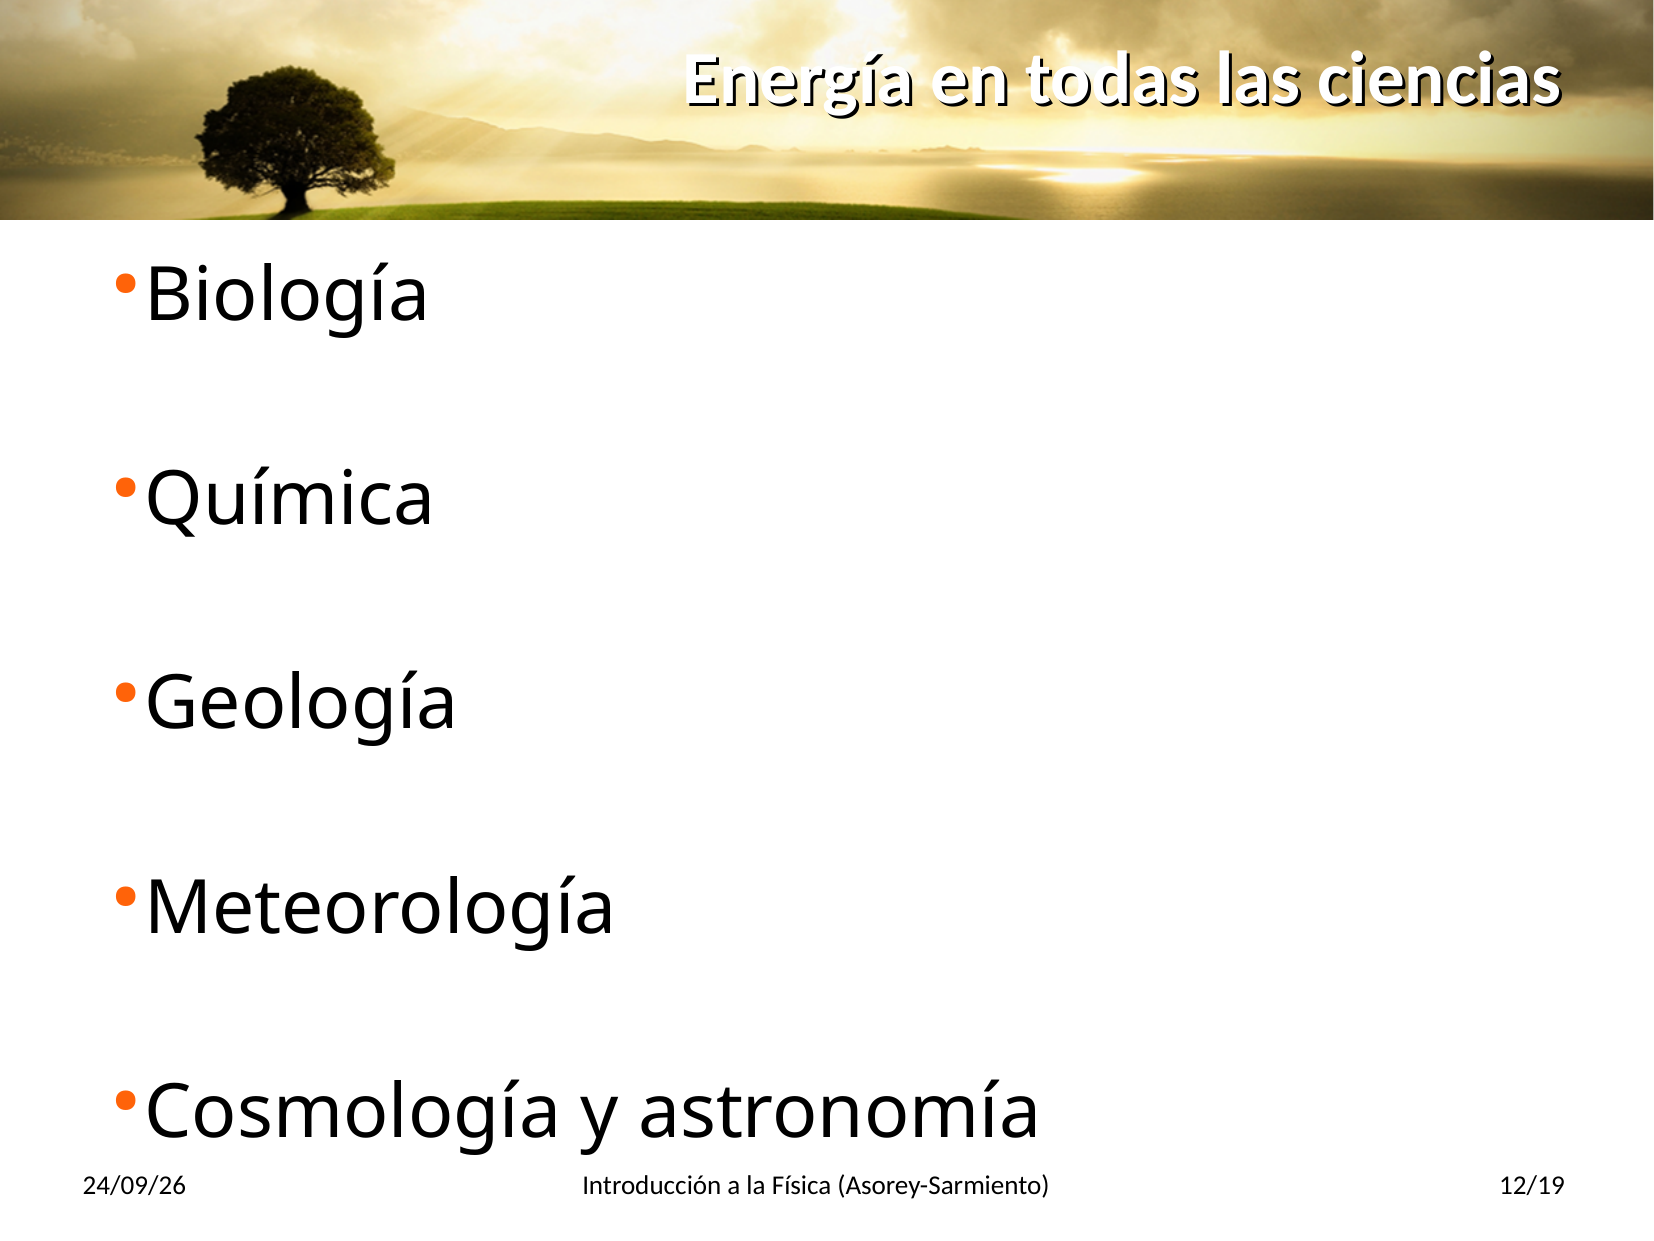

# Energía en todas las ciencias
Biología
Química
Geología
Meteorología
Cosmología y astronomía
Introducción a la Física (Asorey-Sarmiento)
12